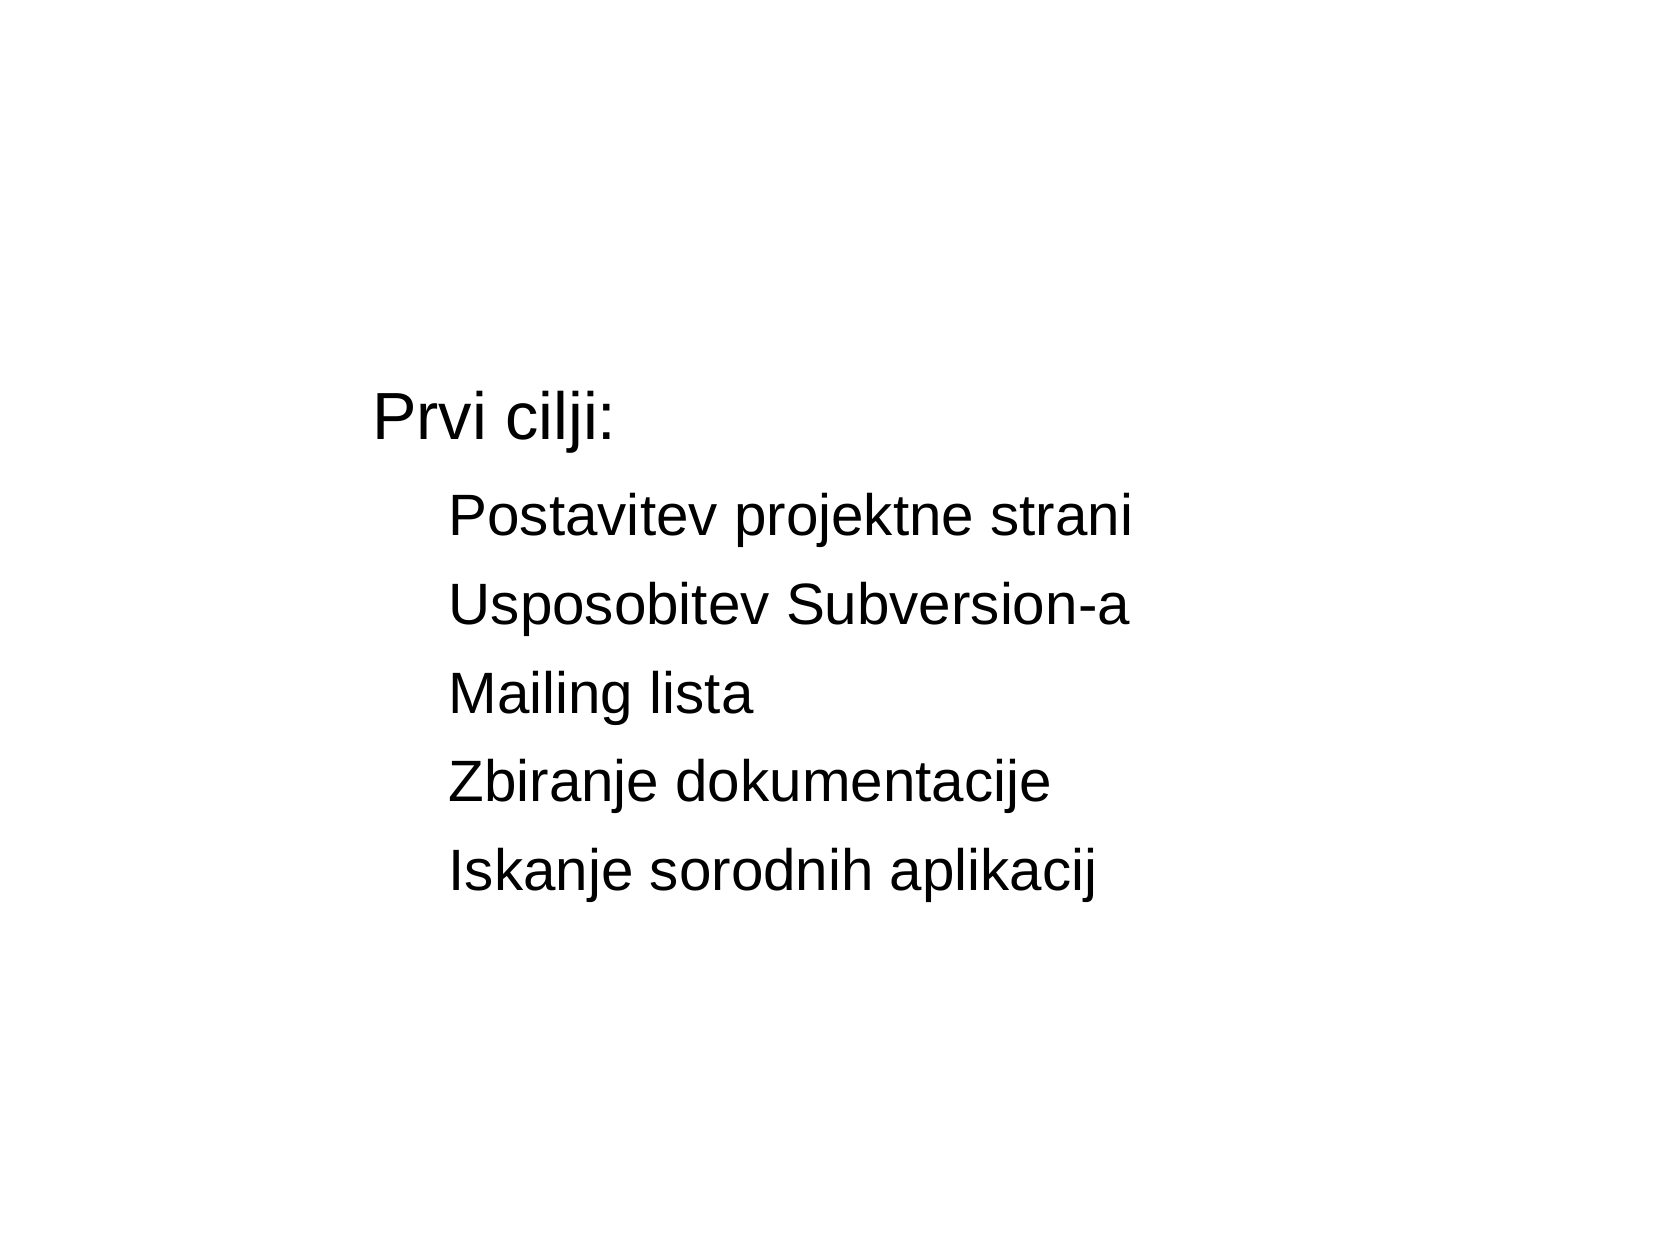

# Prvi cilji:
Postavitev projektne strani
Usposobitev Subversion-a
Mailing lista
Zbiranje dokumentacije
Iskanje sorodnih aplikacij